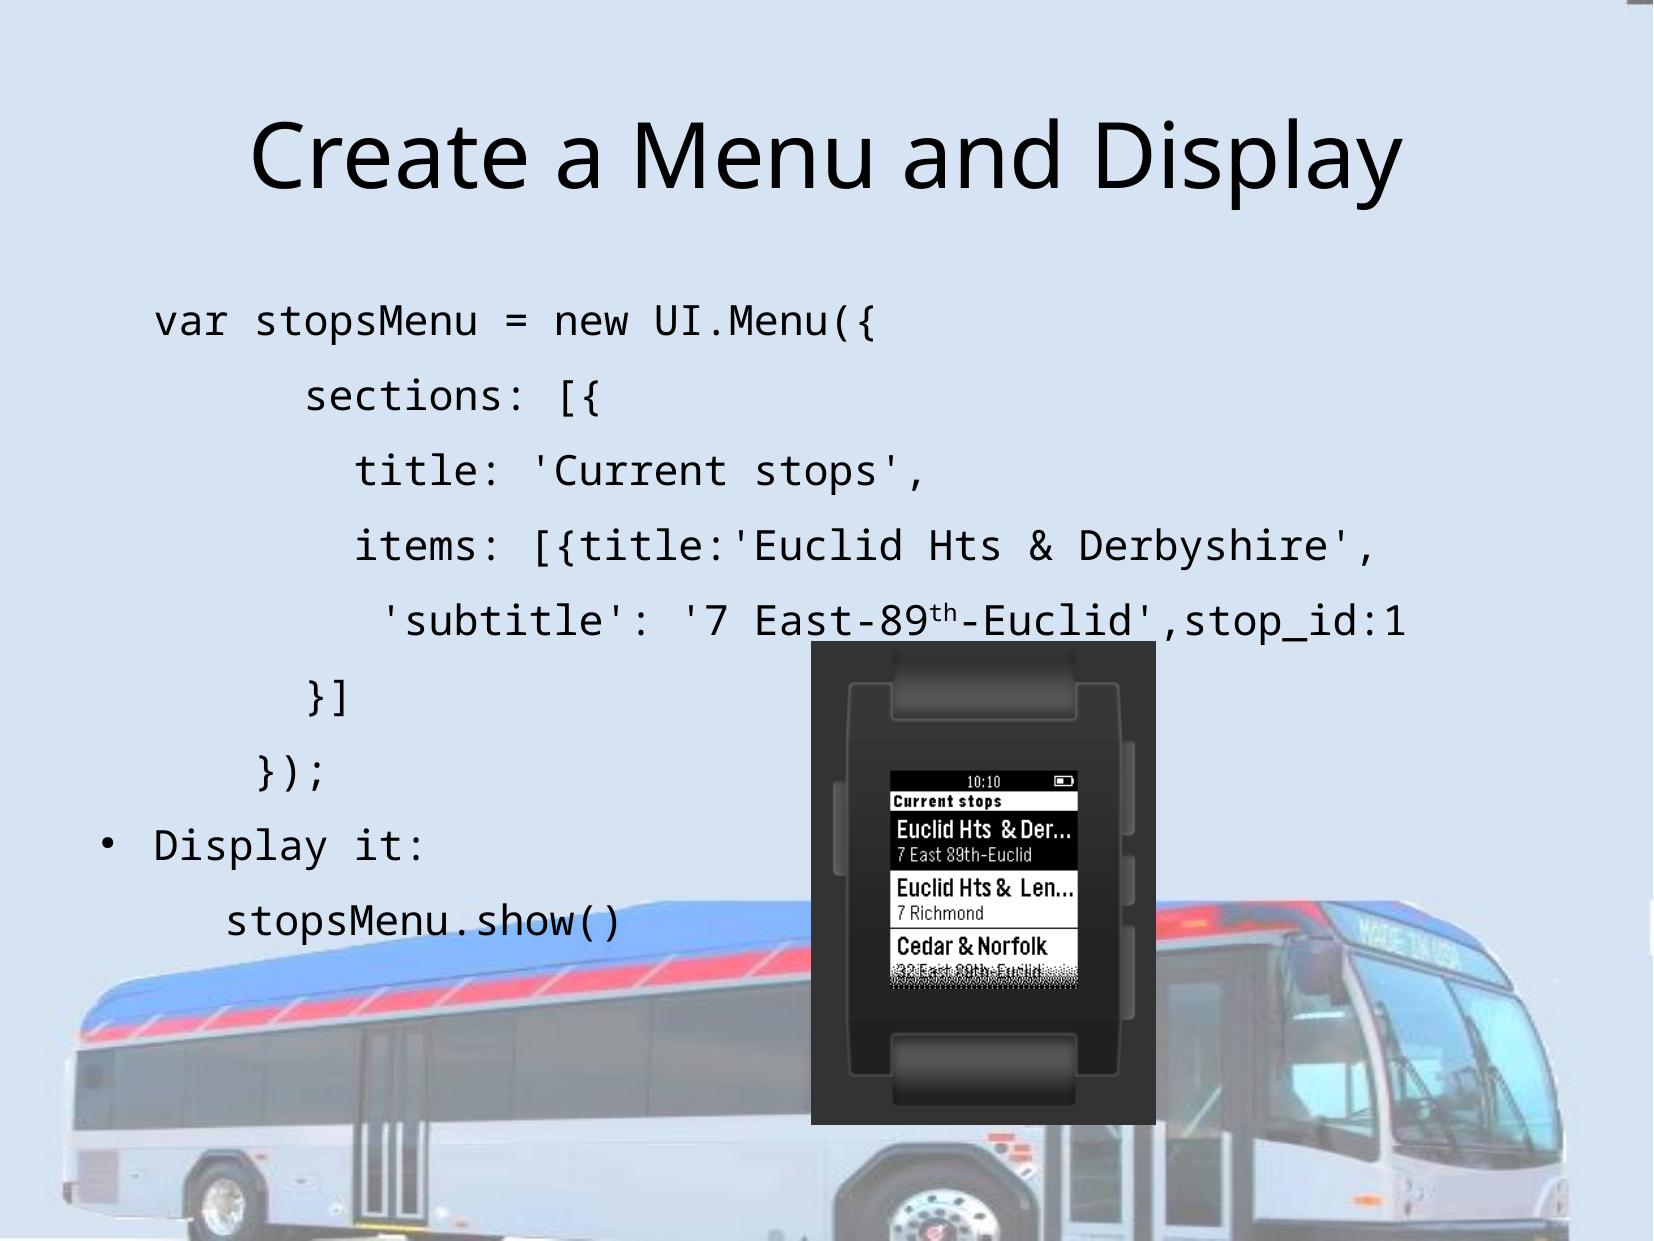

# Create a Menu and Display
var stopsMenu = new UI.Menu({
 sections: [{
 title: 'Current stops',
 items: [{title:'Euclid Hts & Derbyshire',
 'subtitle': '7 East-89th-Euclid',stop_id:1
 }]
 });
Display it:
stopsMenu.show()